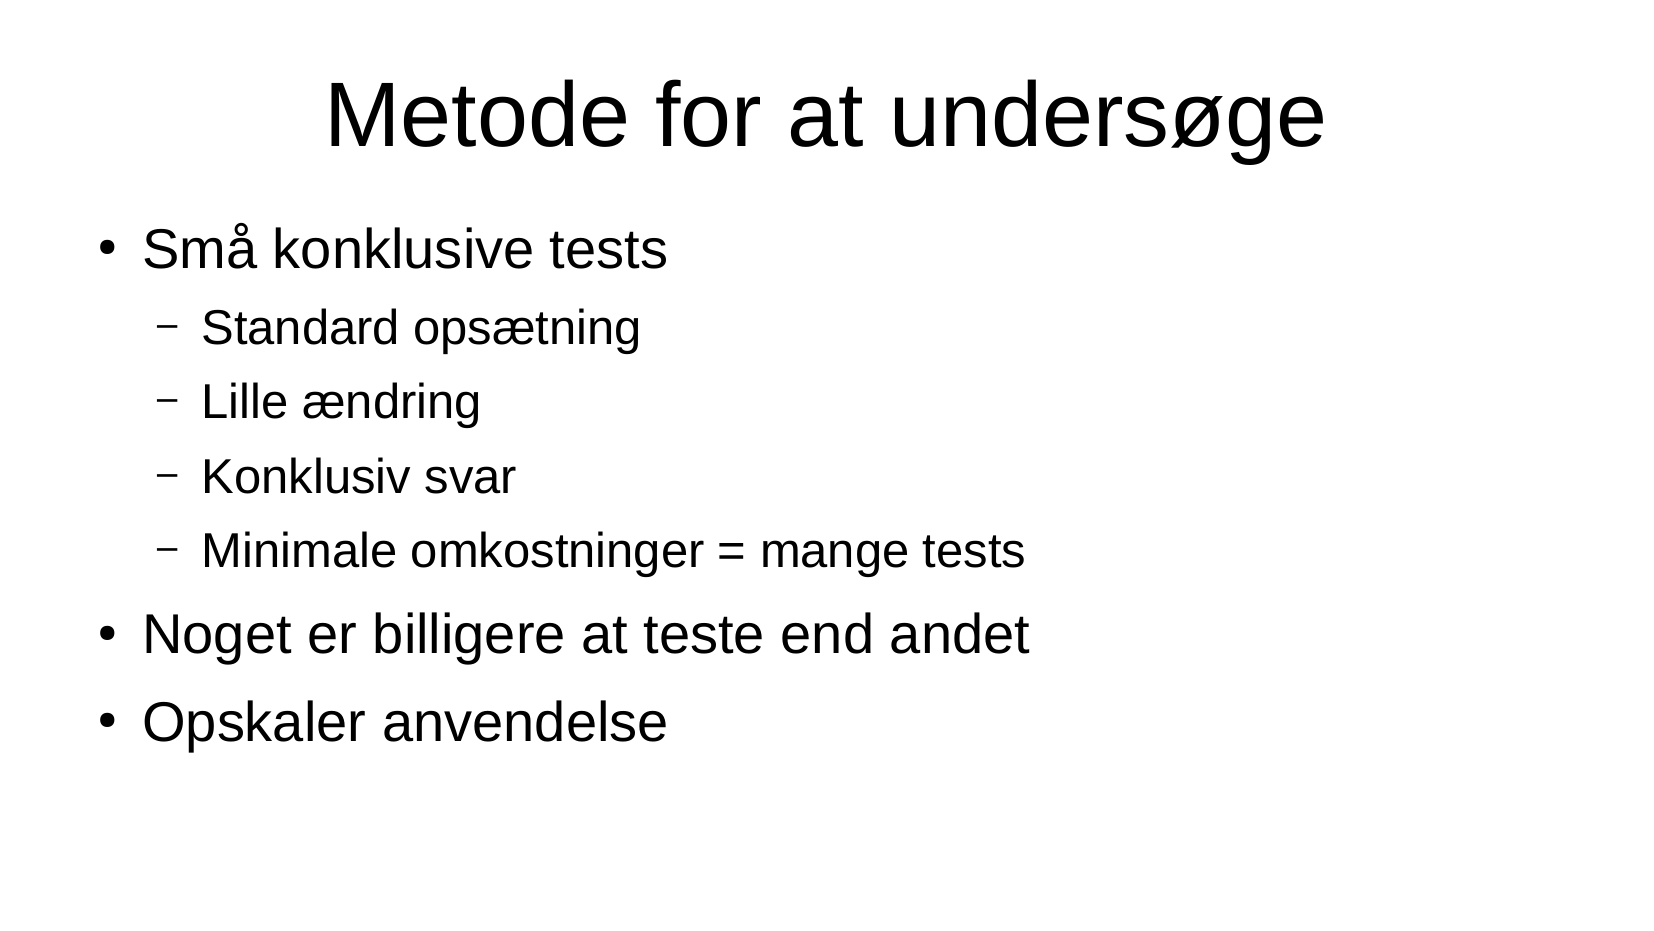

# Metode for at undersøge
Små konklusive tests
Standard opsætning
Lille ændring
Konklusiv svar
Minimale omkostninger = mange tests
Noget er billigere at teste end andet
Opskaler anvendelse